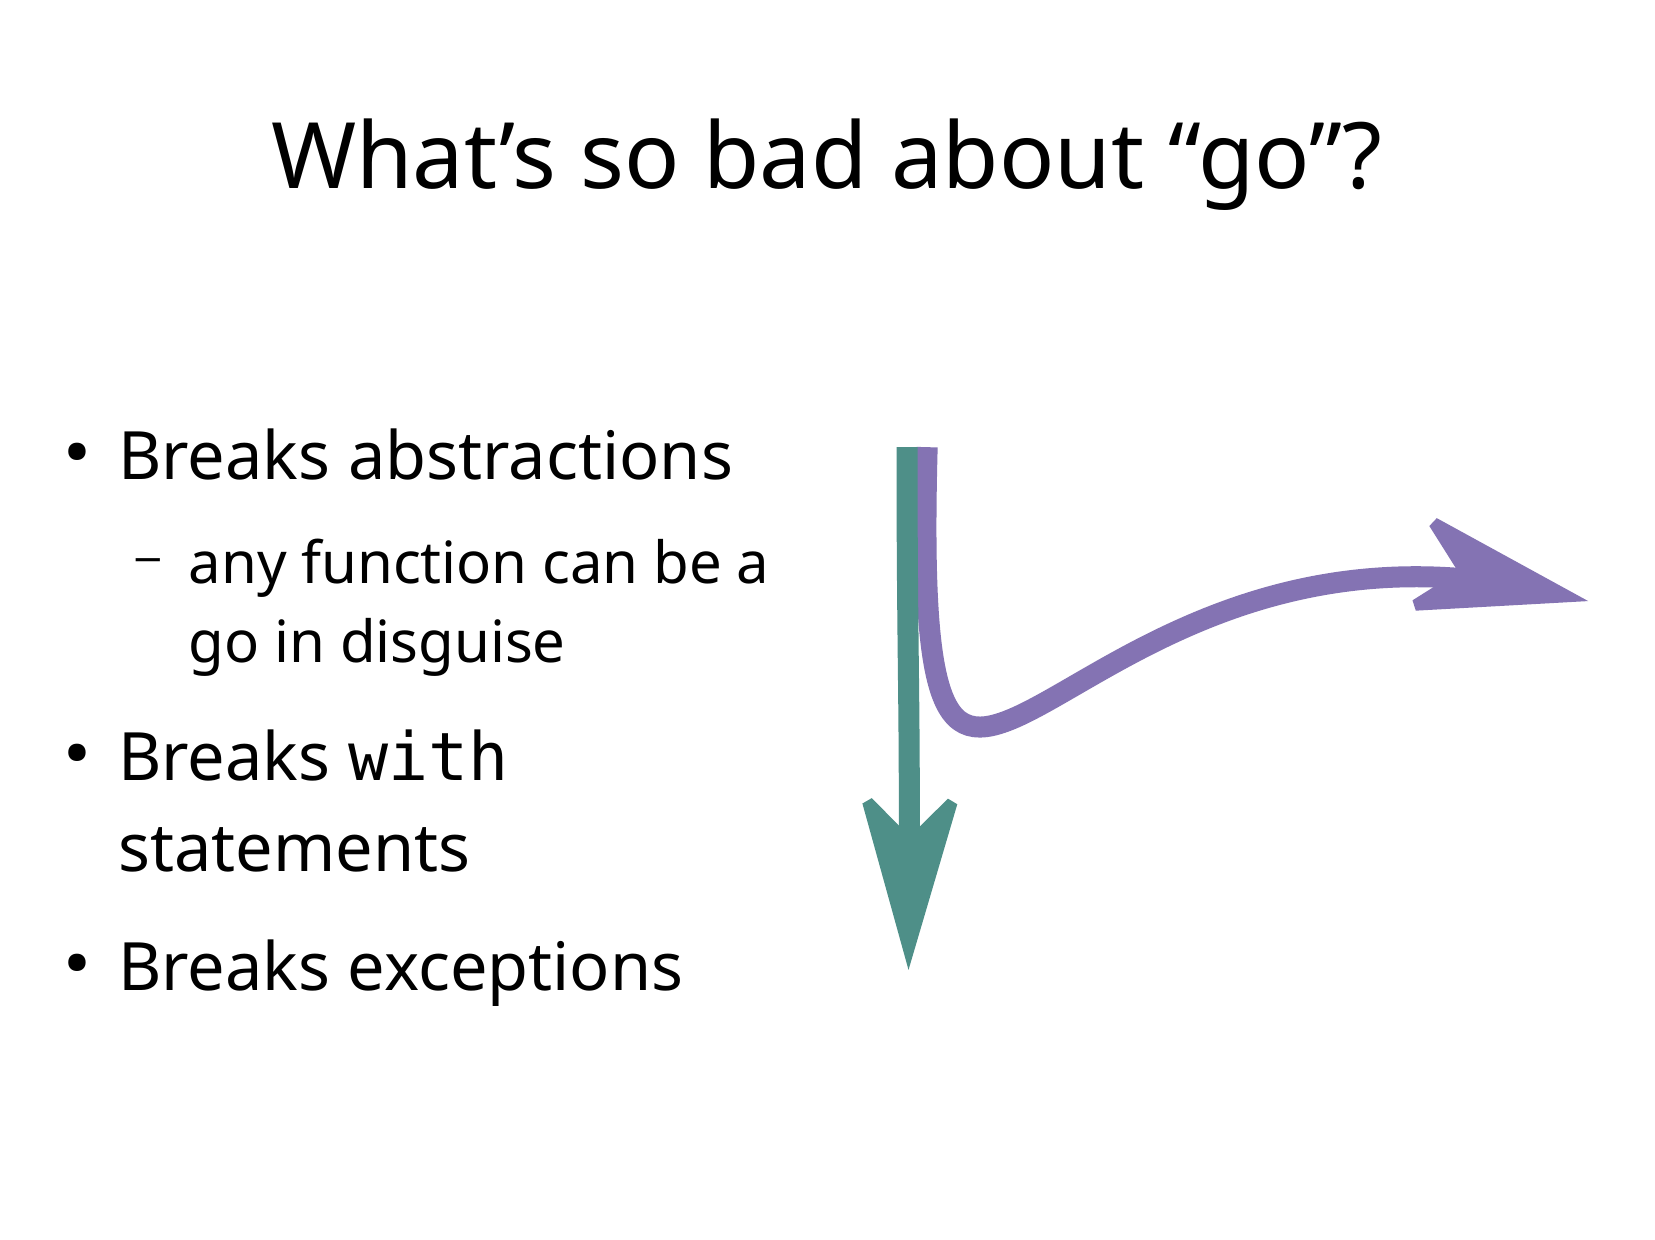

# What’s so bad about “go”?
Breaks abstractions
any function can be a go in disguise
Breaks with statements
Breaks exceptions